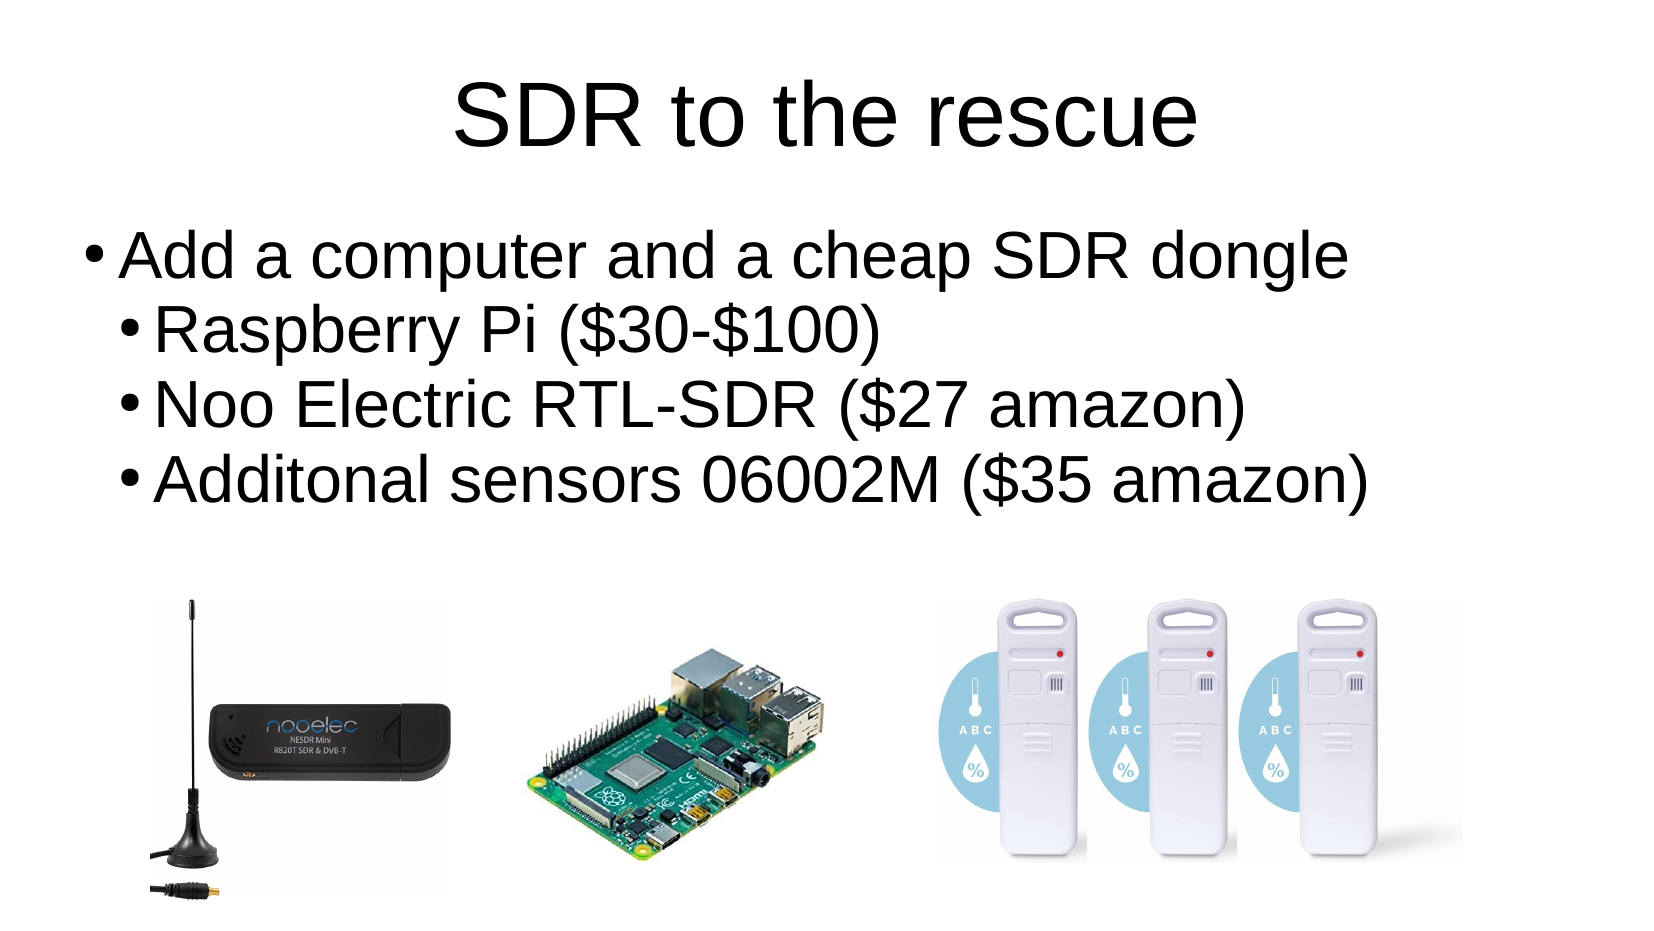

# SDR to the rescue
Add a computer and a cheap SDR dongle
Raspberry Pi ($30-$100)
Noo Electric RTL-SDR ($27 amazon)
Additonal sensors 06002M ($35 amazon)